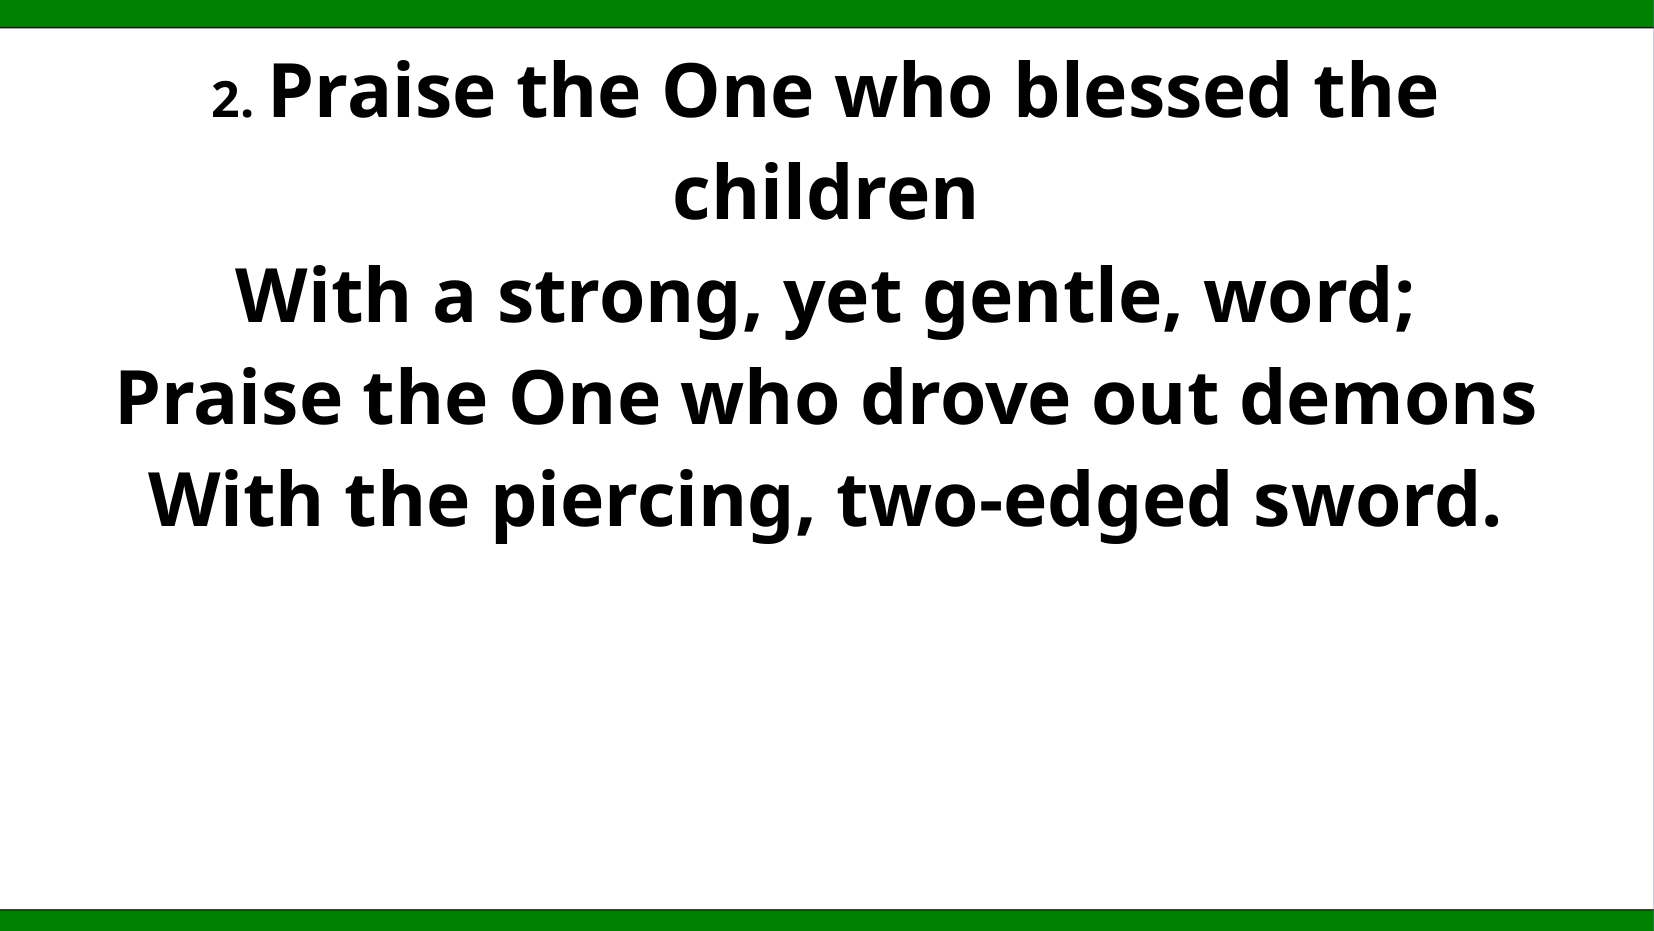

2. Praise the One who blessed the children
With a strong, yet gentle, word;
Praise the One who drove out demons
With the piercing, two-edged sword.